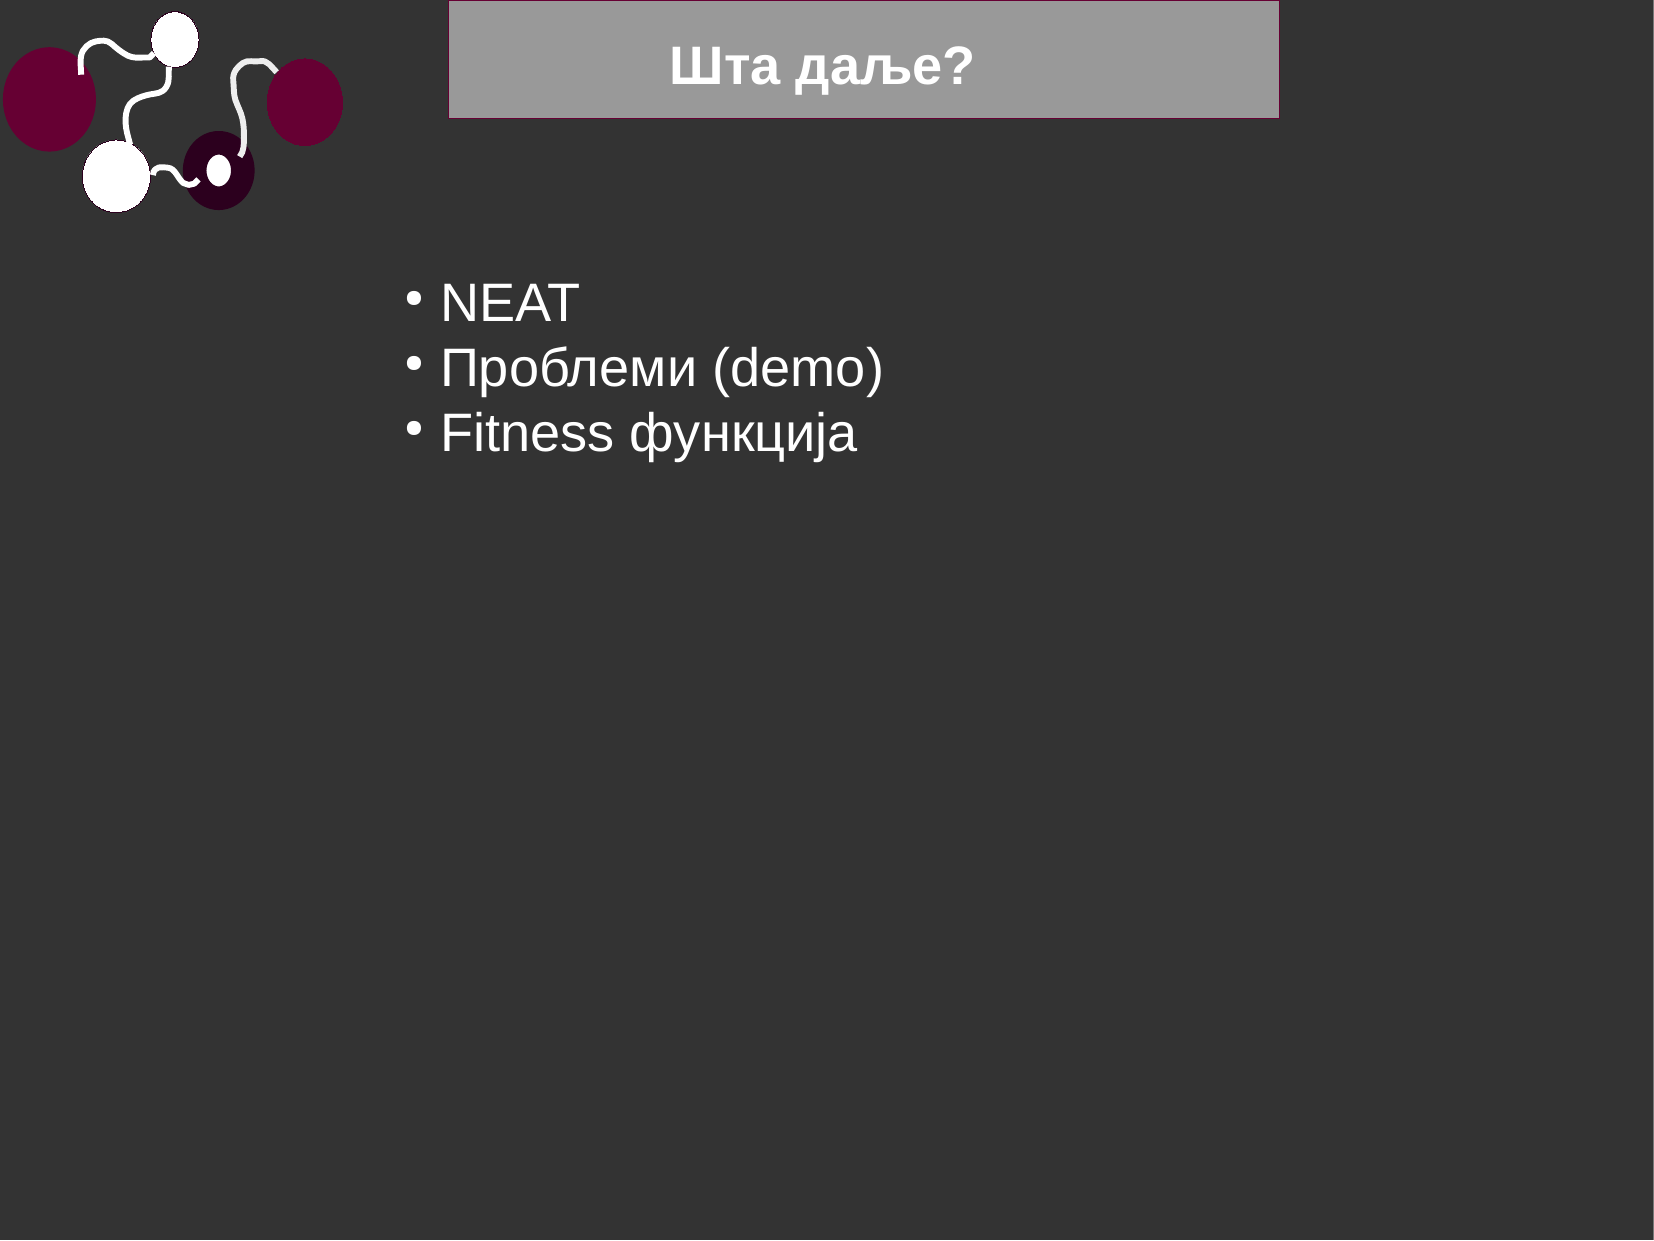

Шта даље?
NEAT
Проблеми (demo)
Fitness функција